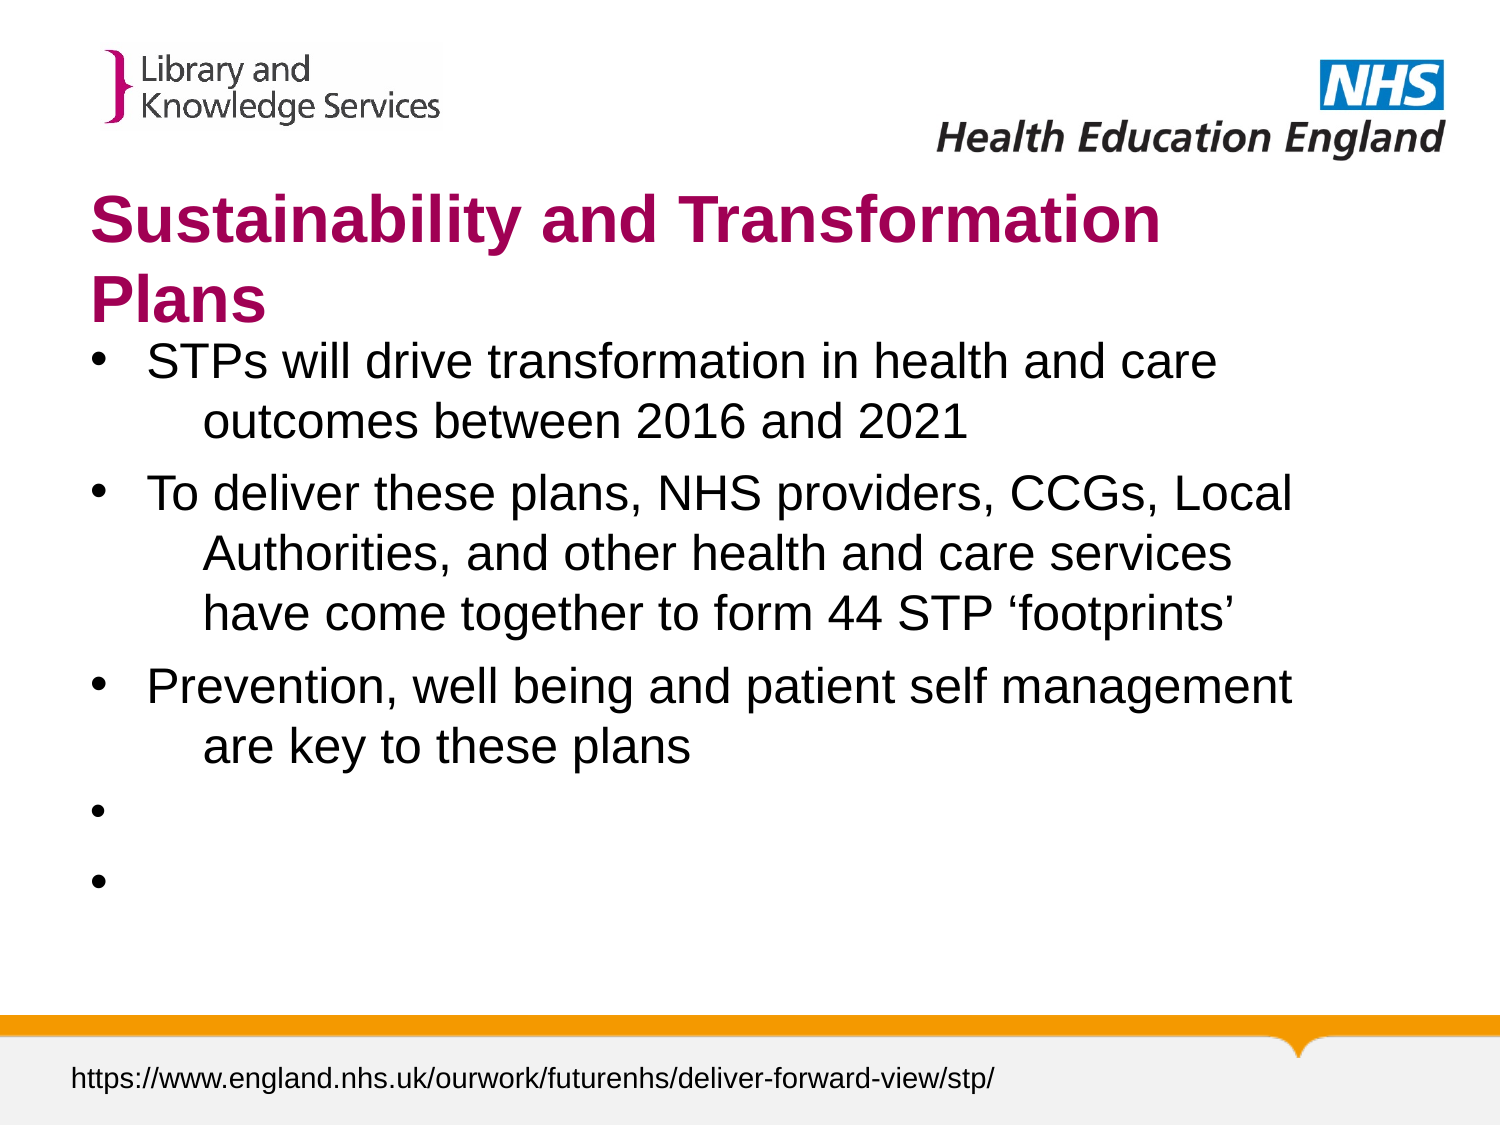

# Sustainability and Transformation Plans
STPs will drive transformation in health and care outcomes between 2016 and 2021
To deliver these plans, NHS providers, CCGs, Local Authorities, and other health and care services have come together to form 44 STP ‘footprints’
Prevention, well being and patient self management are key to these plans
https://www.england.nhs.uk/ourwork/futurenhs/deliver-forward-view/stp/